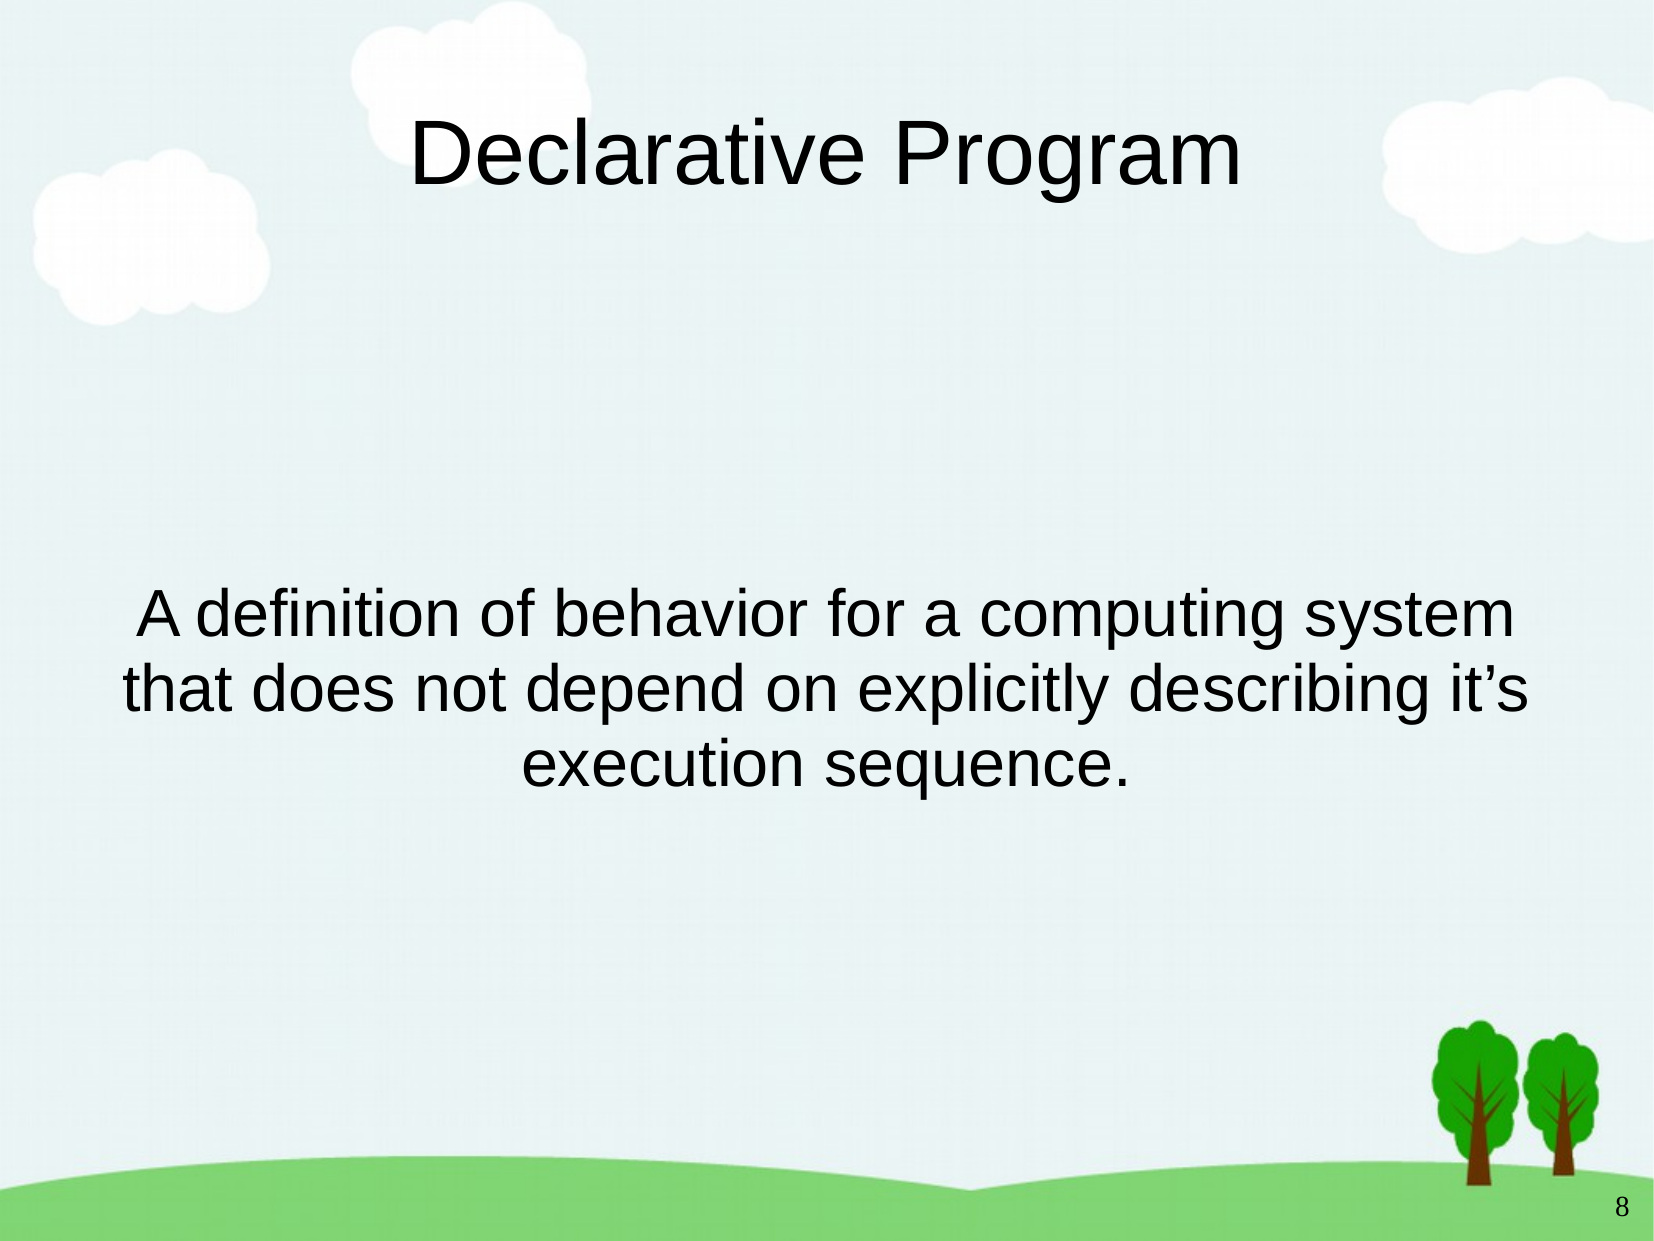

# Declarative Program
A definition of behavior for a computing system that does not depend on explicitly describing it’s execution sequence.
8